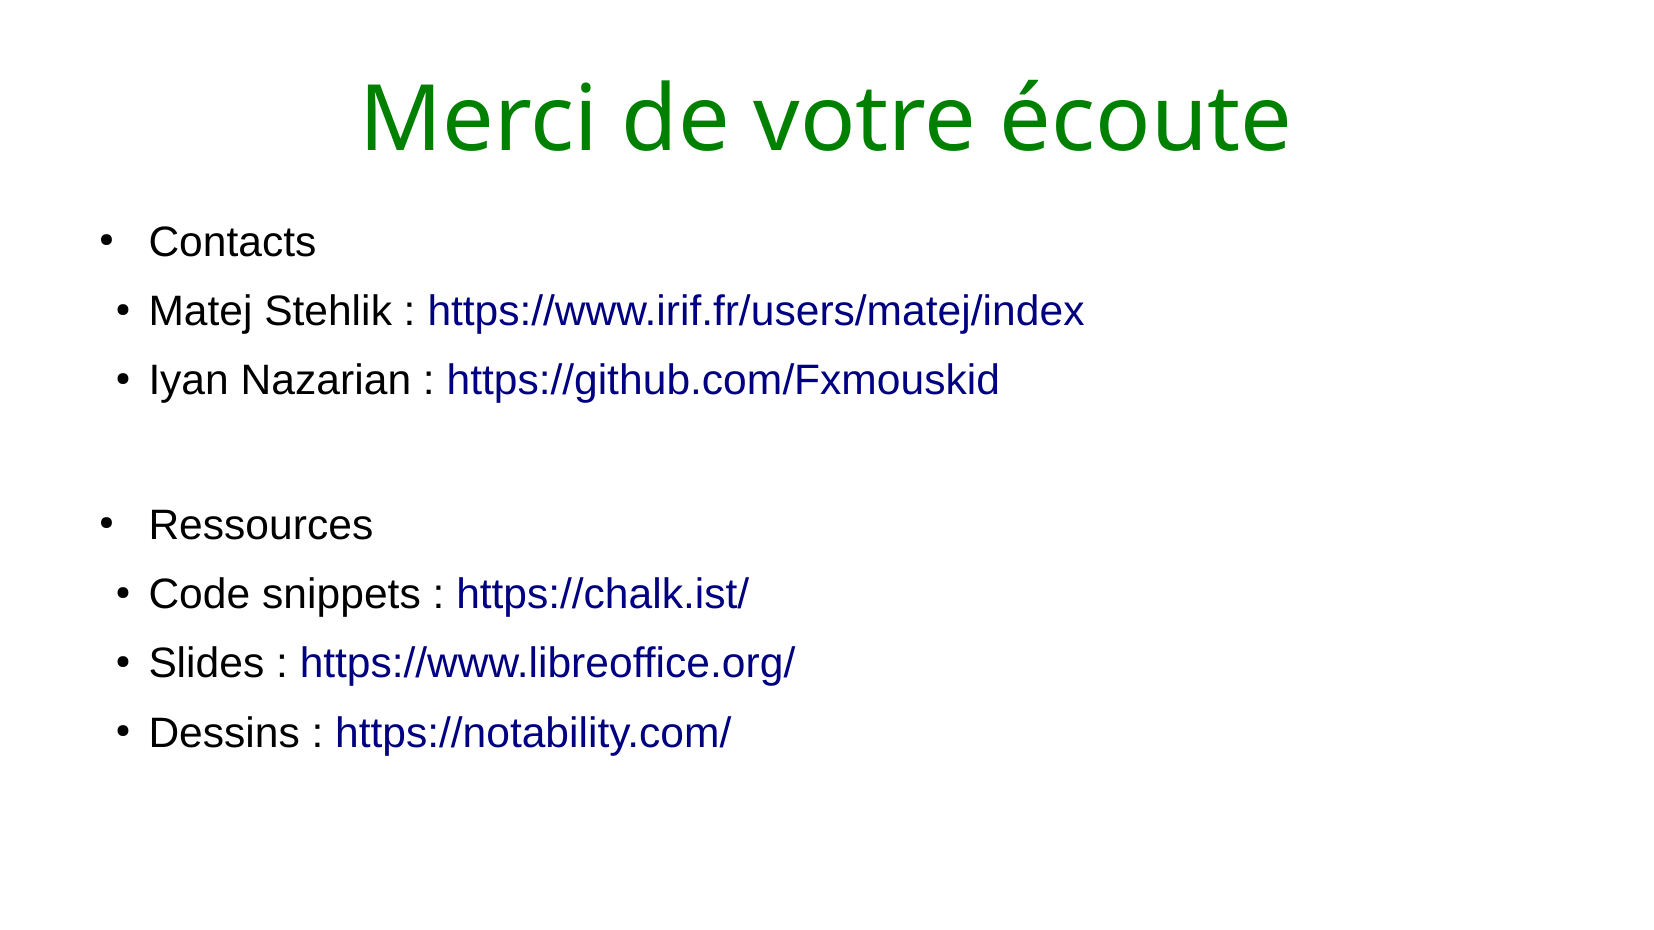

# Merci de votre écoute
Contacts
Matej Stehlik : https://www.irif.fr/users/matej/index
Iyan Nazarian : https://github.com/Fxmouskid
Ressources
Code snippets : https://chalk.ist/
Slides : https://www.libreoffice.org/
Dessins : https://notability.com/